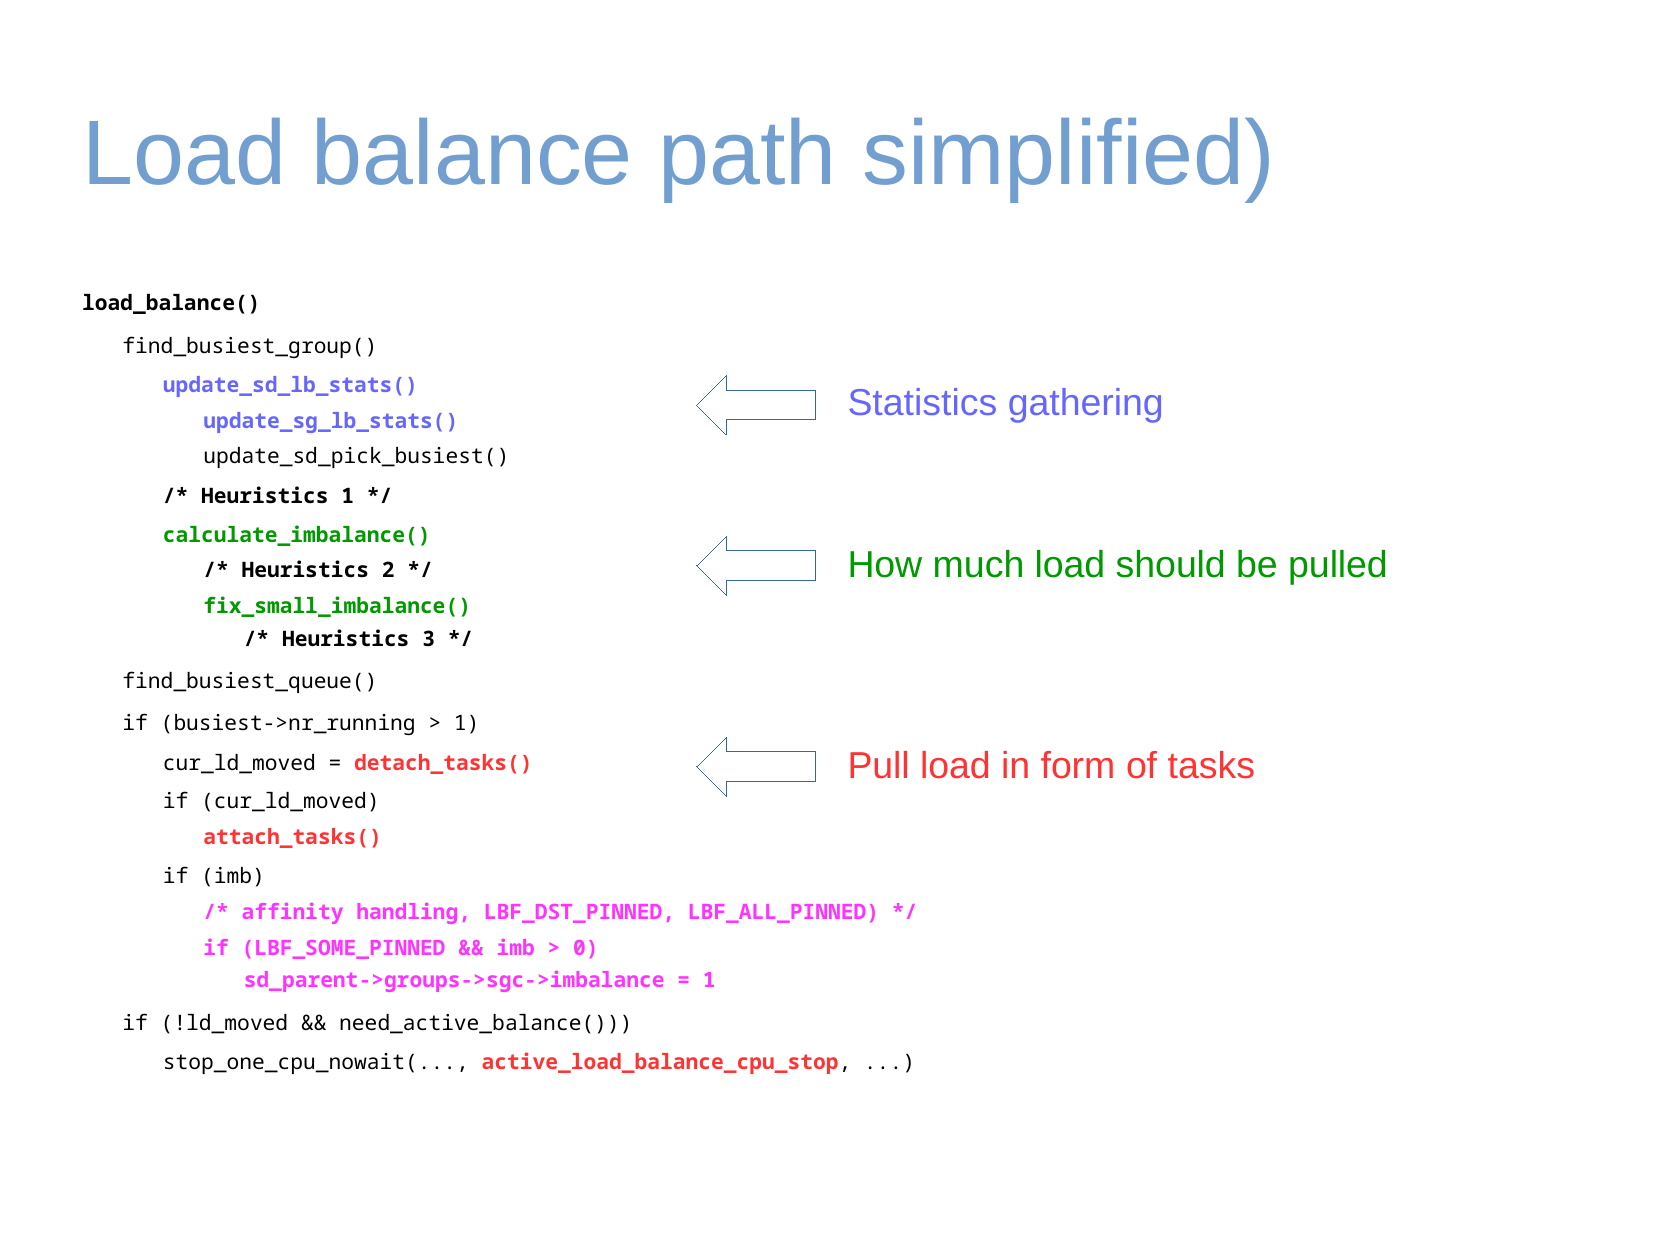

# Load balance path simplified)
load_balance()
find_busiest_group()
update_sd_lb_stats()
update_sg_lb_stats()
update_sd_pick_busiest()
/* Heuristics 1 */
calculate_imbalance()
/* Heuristics 2 */
fix_small_imbalance()
/* Heuristics 3 */
find_busiest_queue()
if (busiest->nr_running > 1)
cur_ld_moved = detach_tasks()
if (cur_ld_moved)
attach_tasks()
if (imb)
/* affinity handling, LBF_DST_PINNED, LBF_ALL_PINNED) */
if (LBF_SOME_PINNED && imb > 0)
sd_parent->groups->sgc->imbalance = 1
if (!ld_moved && need_active_balance()))
stop_one_cpu_nowait(..., active_load_balance_cpu_stop, ...)
Statistics gathering
How much load should be pulled
Pull load in form of tasks